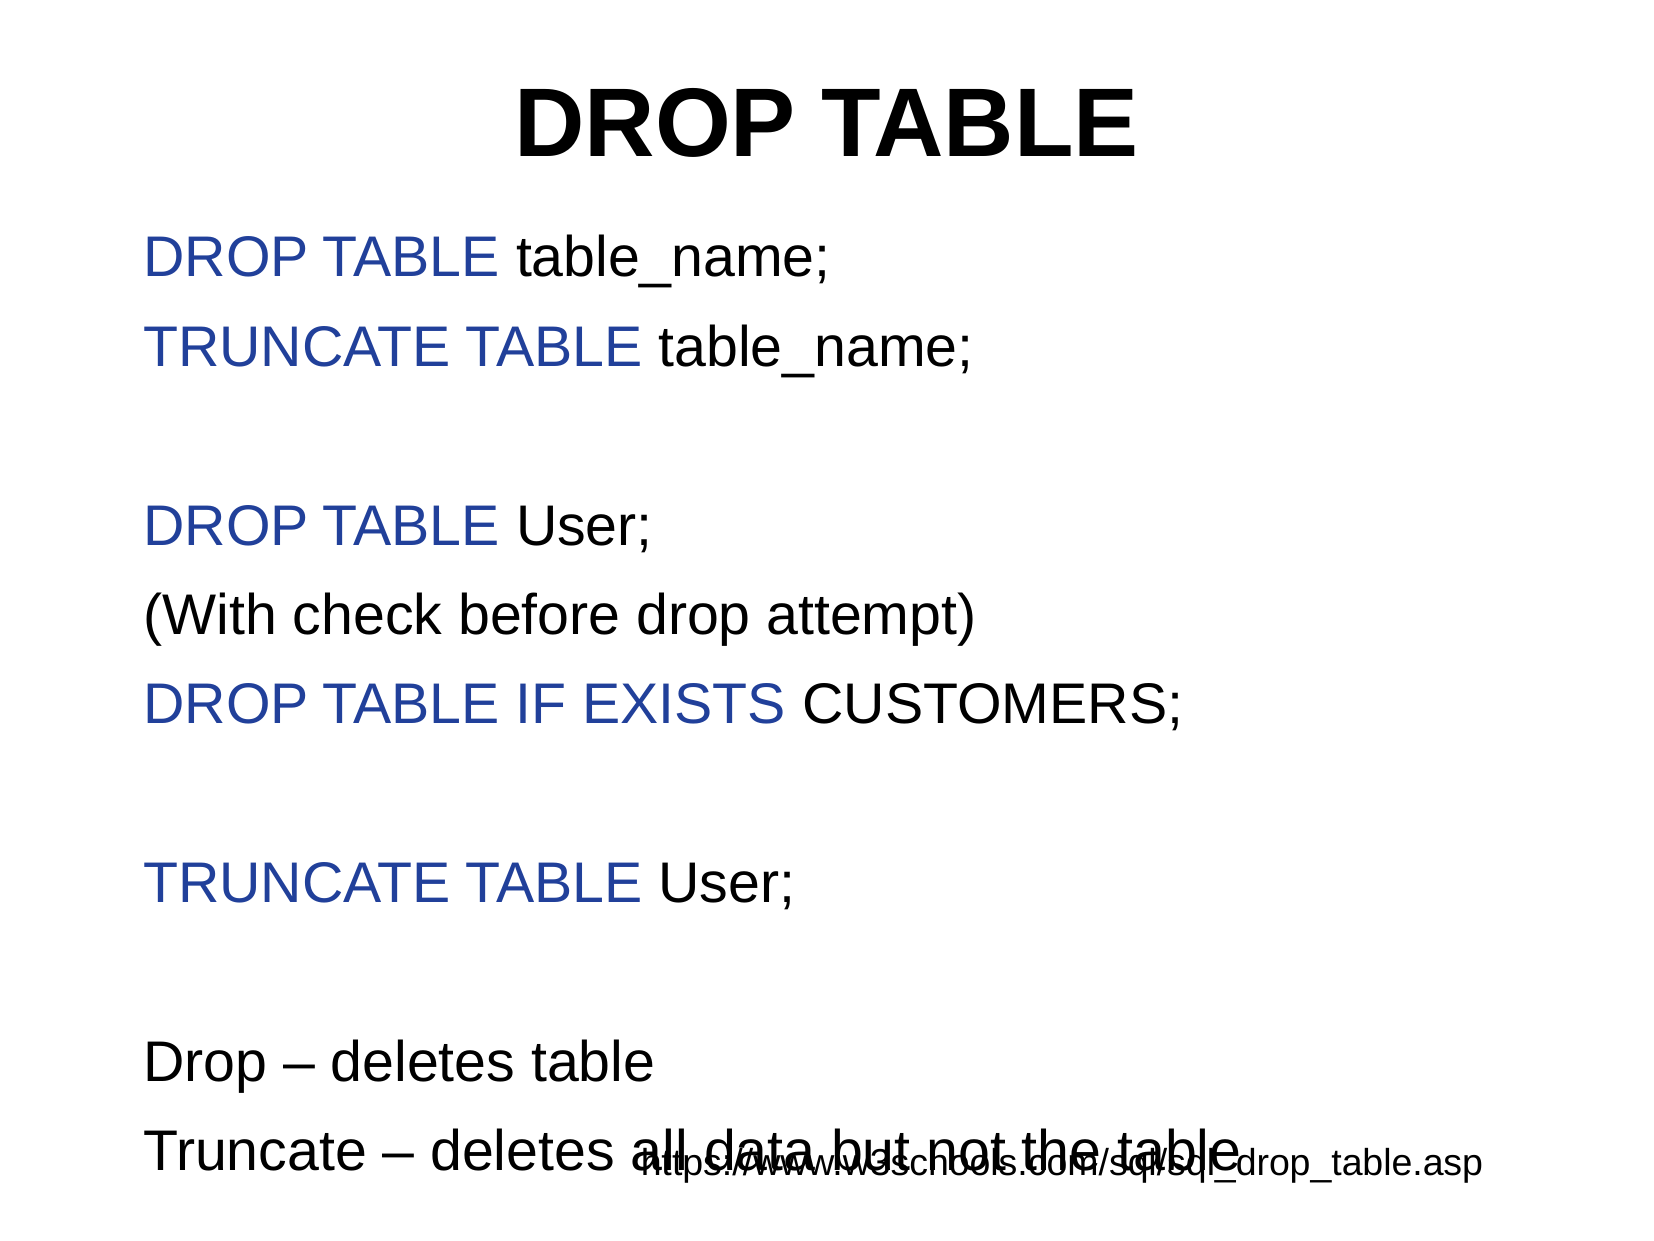

# DROP TABLE
DROP TABLE table_name;
TRUNCATE TABLE table_name;
DROP TABLE User;
(With check before drop attempt)
DROP TABLE IF EXISTS CUSTOMERS;
TRUNCATE TABLE User;
Drop – deletes table
Truncate – deletes all data but not the table
https://www.w3schools.com/sql/sql_drop_table.asp